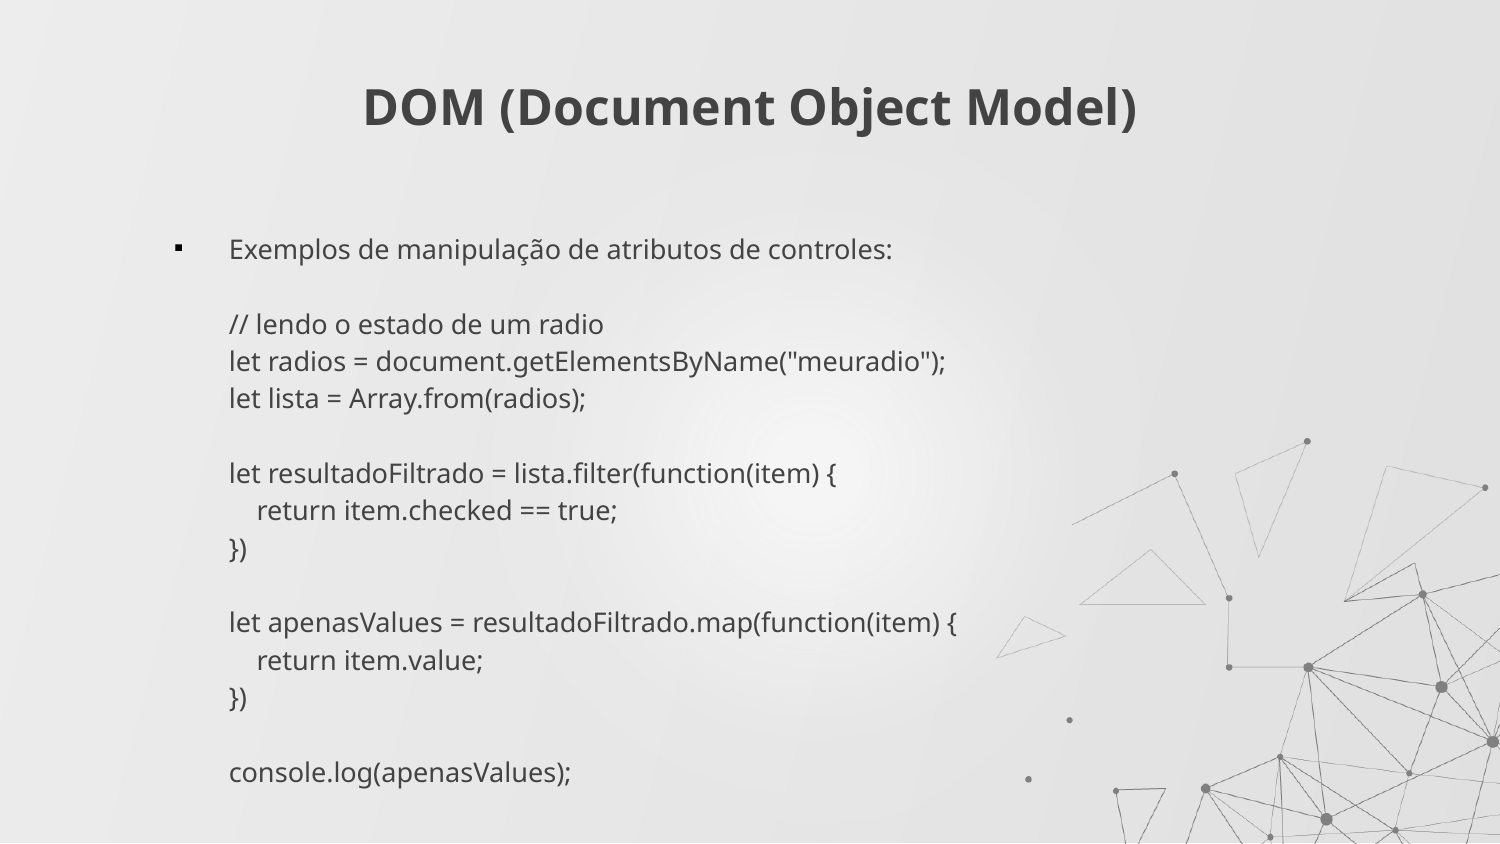

DOM (Document Object Model)
# Exemplos de manipulação de atributos de controles:
// lendo o estado de um radio
let radios = document.getElementsByName("meuradio");
let lista = Array.from(radios);
let resultadoFiltrado = lista.filter(function(item) {
 return item.checked == true;
})
let apenasValues = resultadoFiltrado.map(function(item) {
 return item.value;
})
console.log(apenasValues);